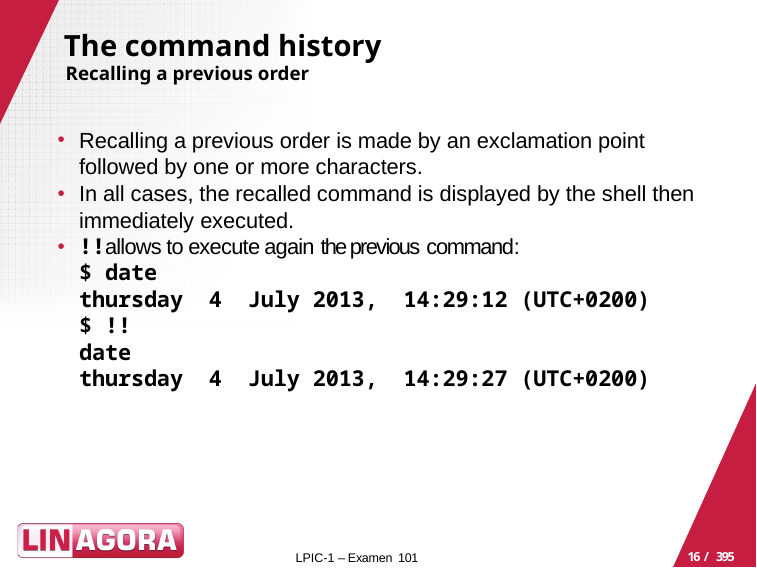

The command history
Recalling a previous order
Recalling a previous order is made by an exclamation point followed by one or more characters.
In all cases, the recalled command is displayed by the shell then immediately executed.
!!allows to execute again the previous command:
$ date
thursday 4 July 2013, 14:29:12 (UTC+0200)
$ !!
date
thursday 4 July 2013, 14:29:27 (UTC+0200)
LPIC-1 – Examen 101